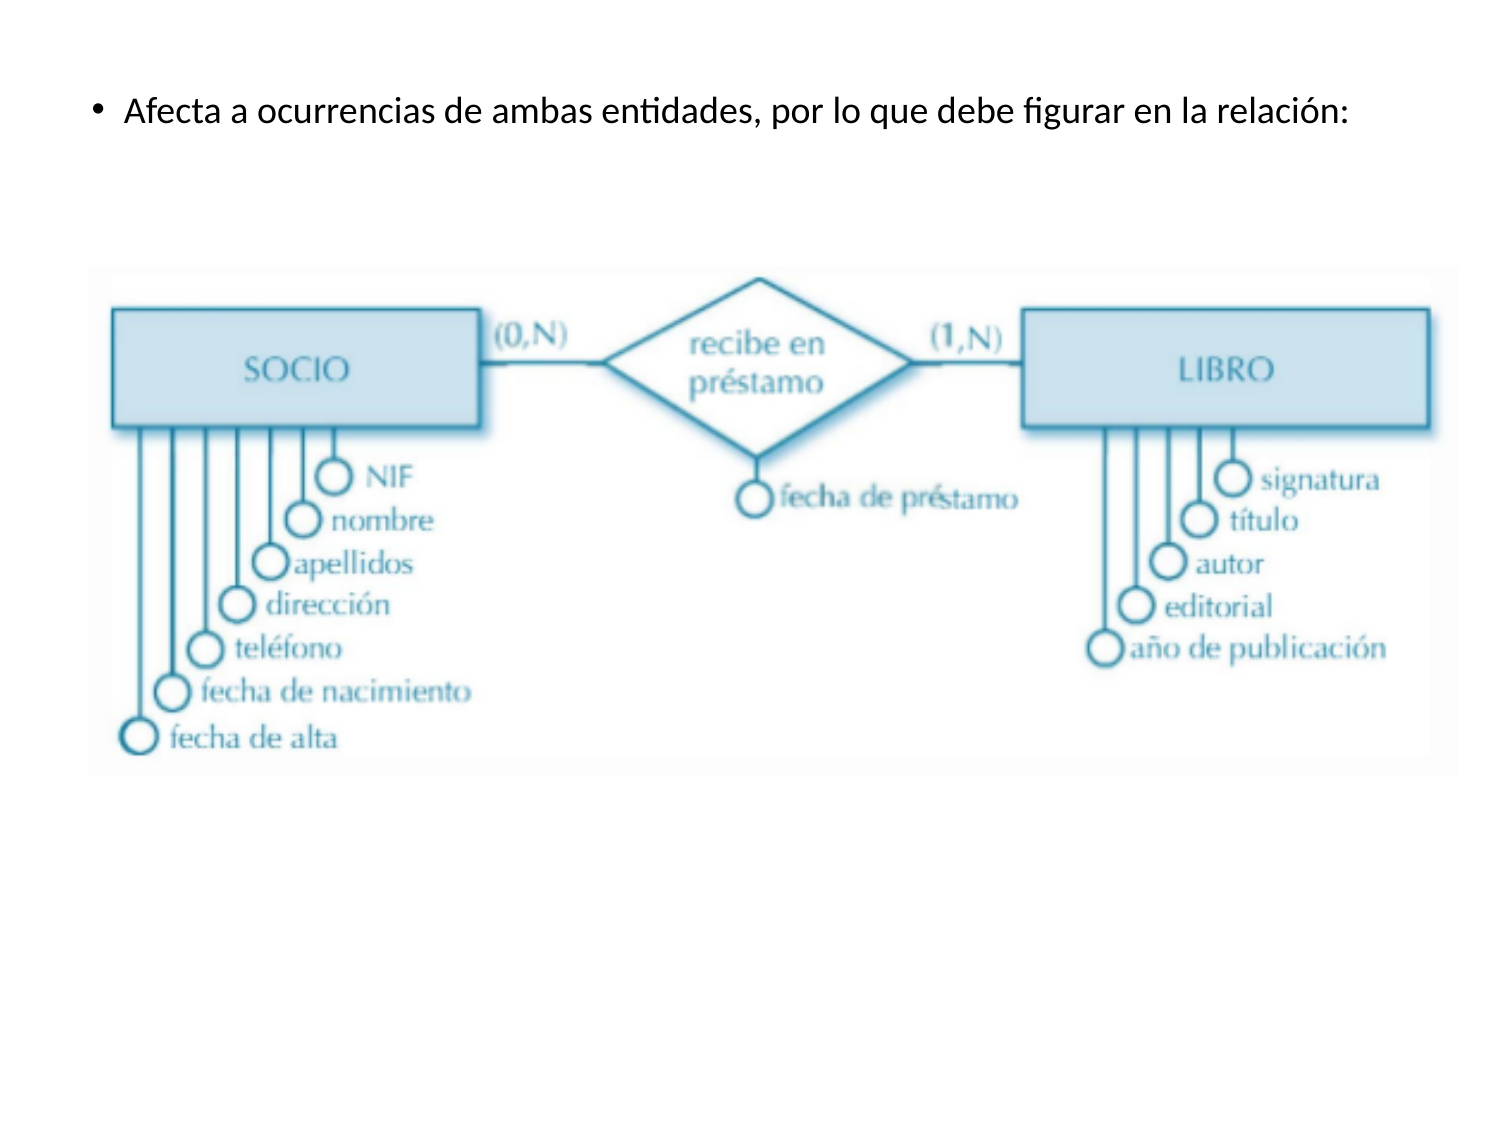

# Afecta a ocurrencias de ambas entidades, por lo que debe figurar en la relación: